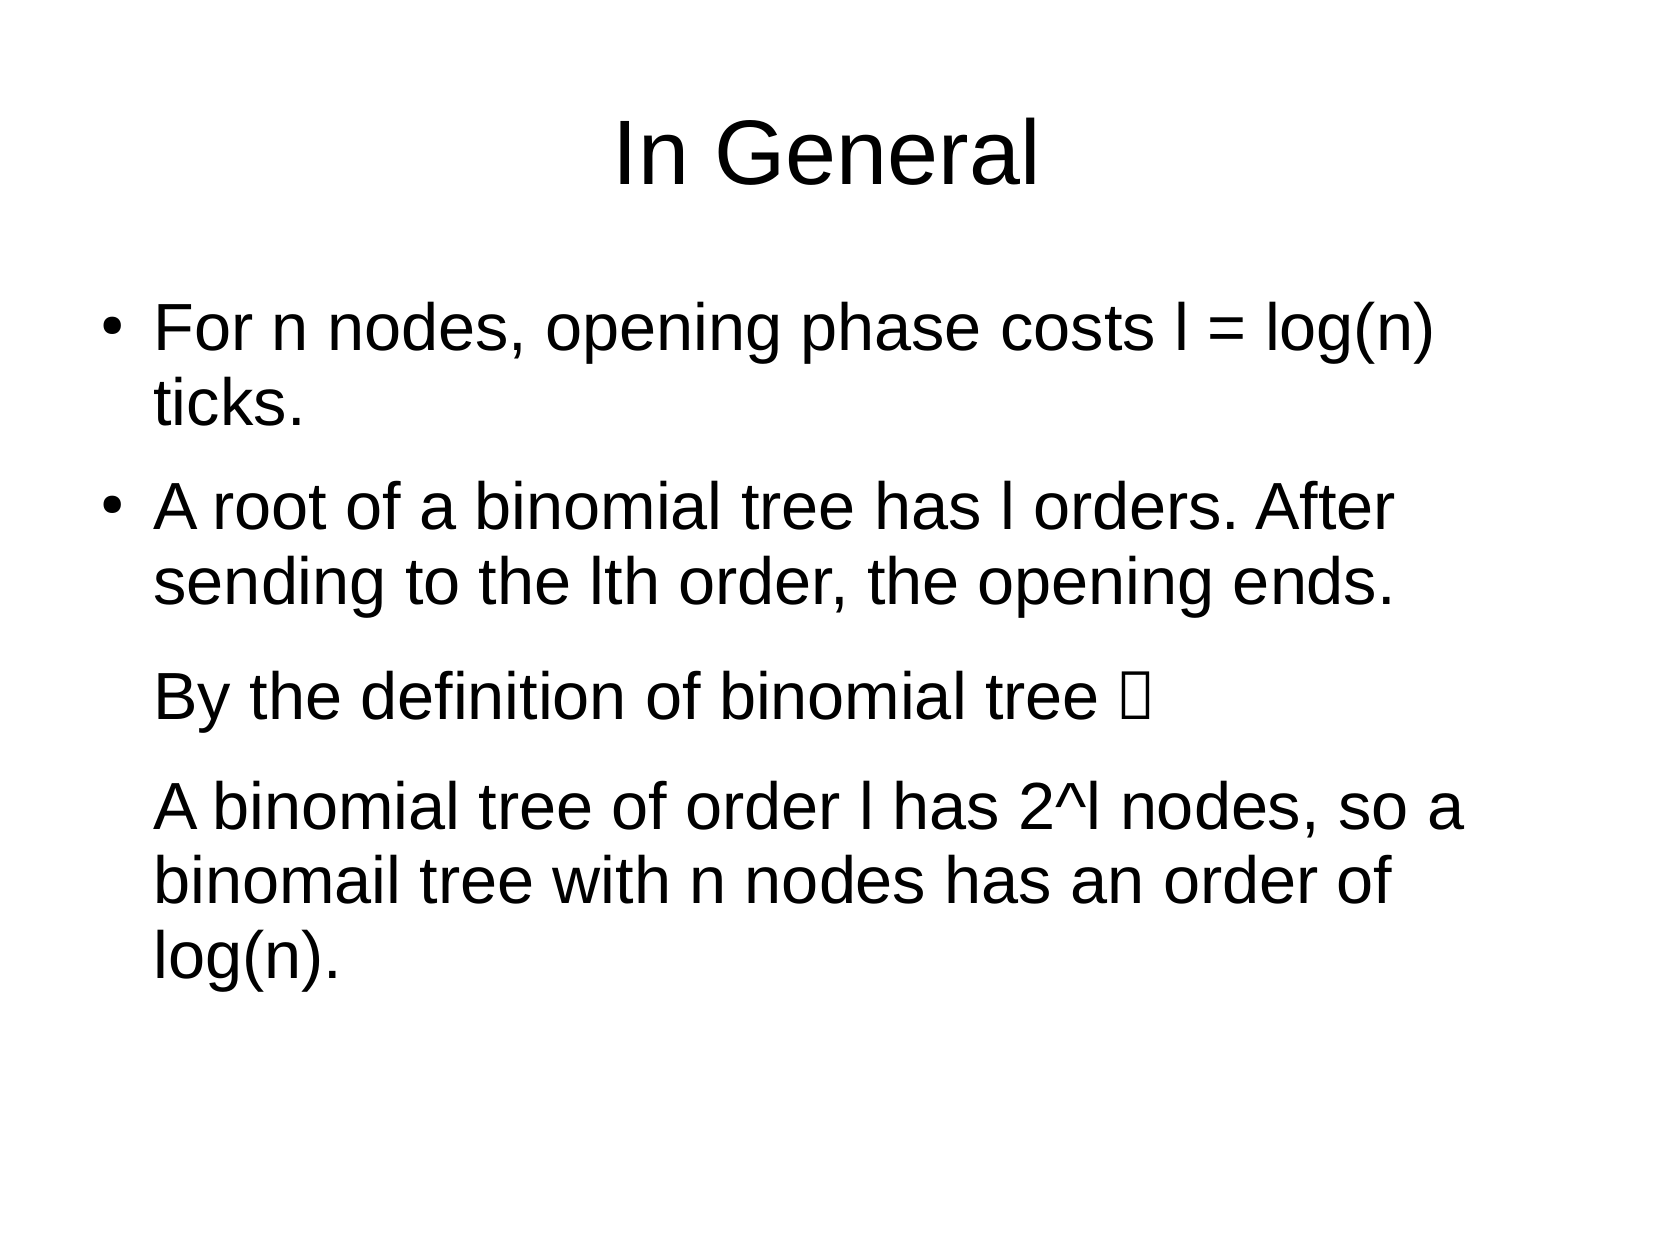

# In General
For n nodes, opening phase costs l = log(n) ticks.
A root of a binomial tree has l orders. After sending to the lth order, the opening ends.
By the definition of binomial tree：
A binomial tree of order l has 2^l nodes, so a binomail tree with n nodes has an order of log(n).